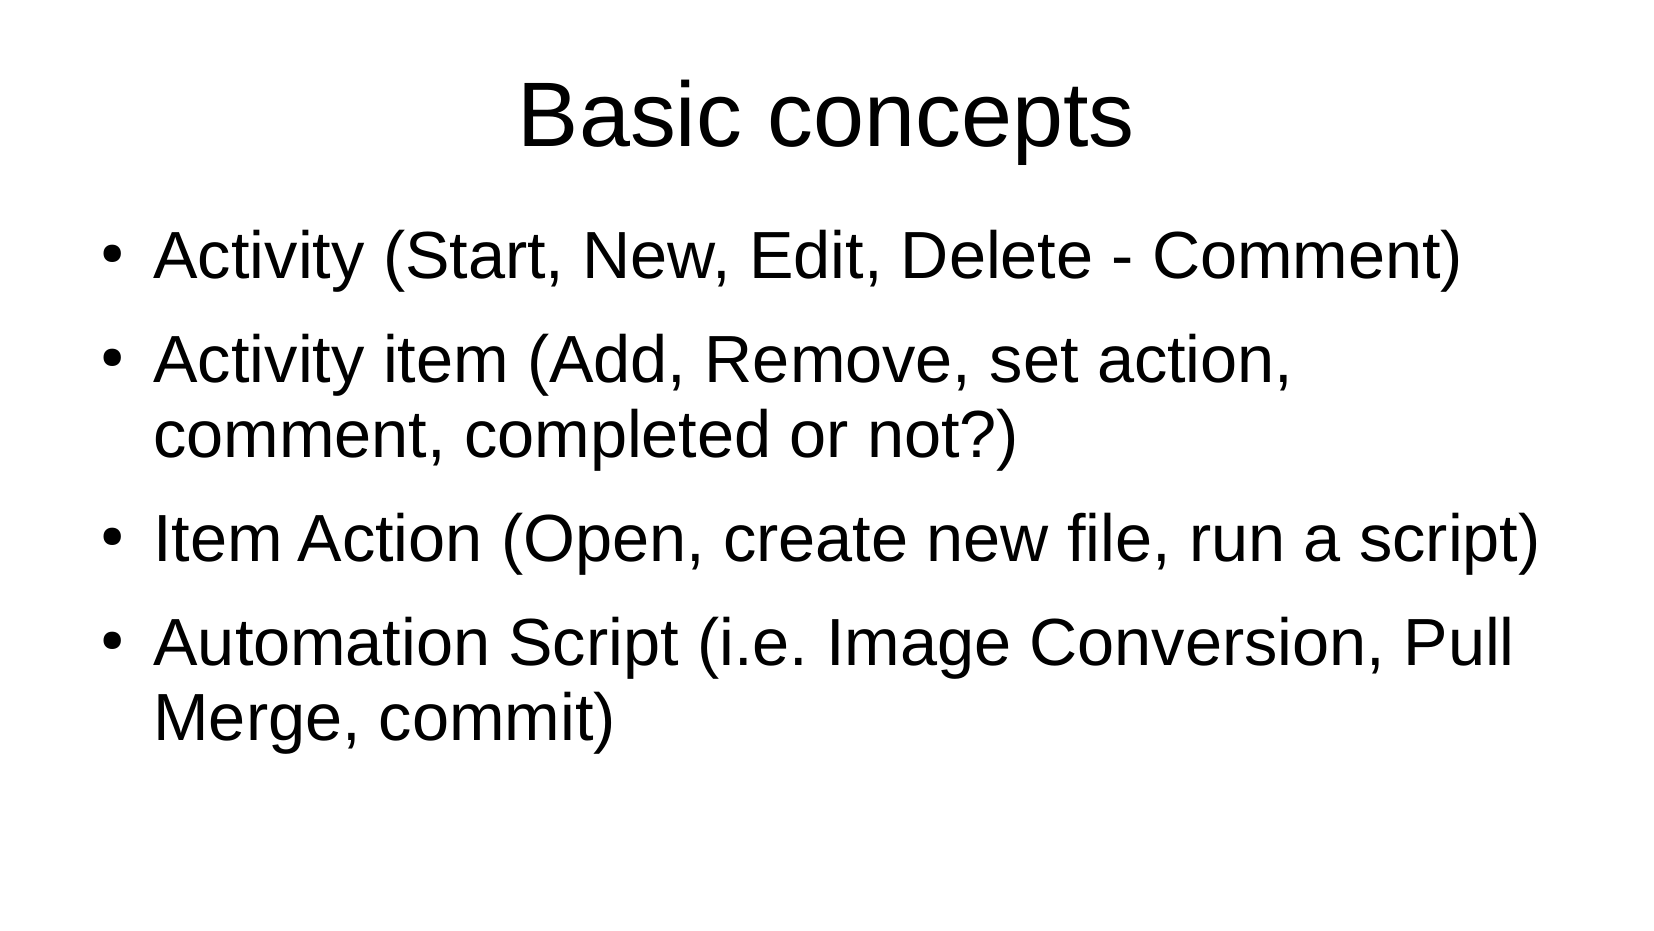

# Basic concepts
Activity (Start, New, Edit, Delete - Comment)
Activity item (Add, Remove, set action, comment, completed or not?)
Item Action (Open, create new file, run a script)
Automation Script (i.e. Image Conversion, Pull Merge, commit)